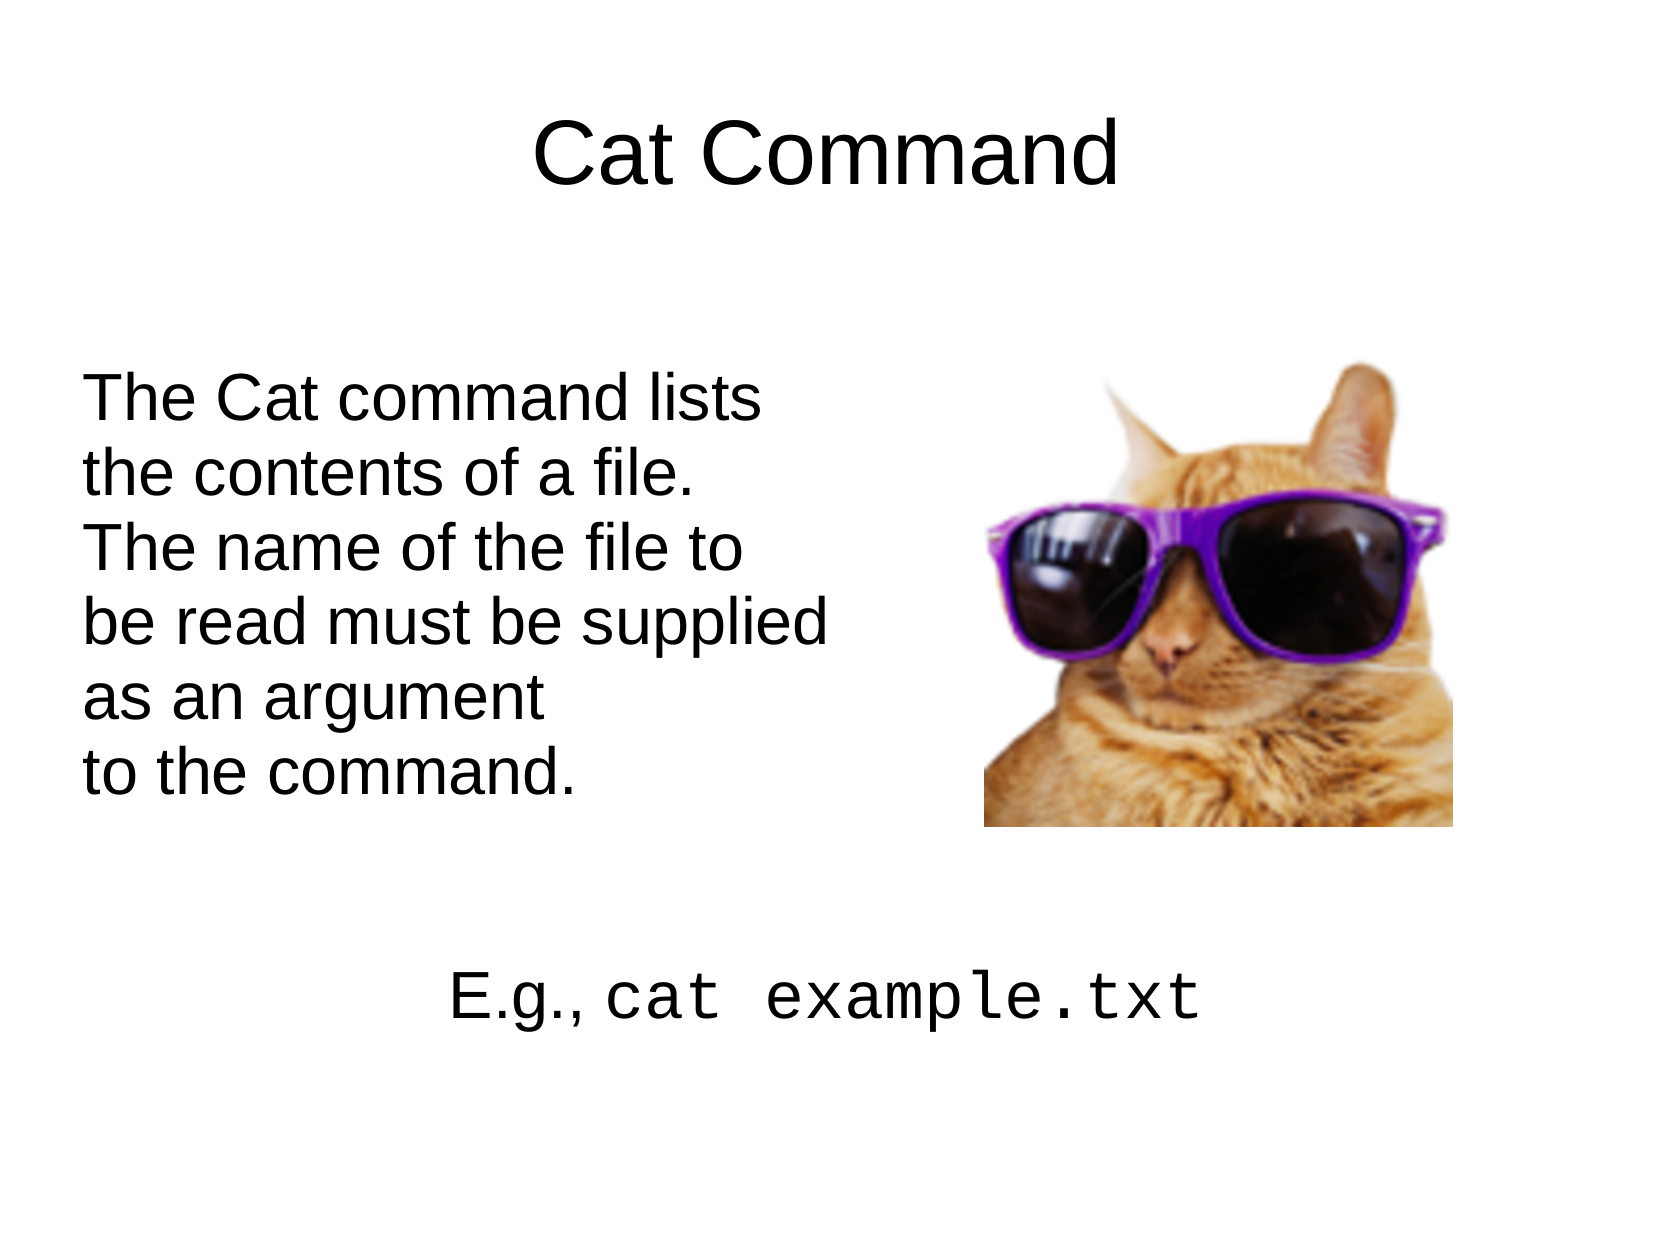

# Cat Command
The Cat command lists
the contents of a file.
The name of the file to
be read must be supplied
as an argument
to the command.
E.g., cat example.txt